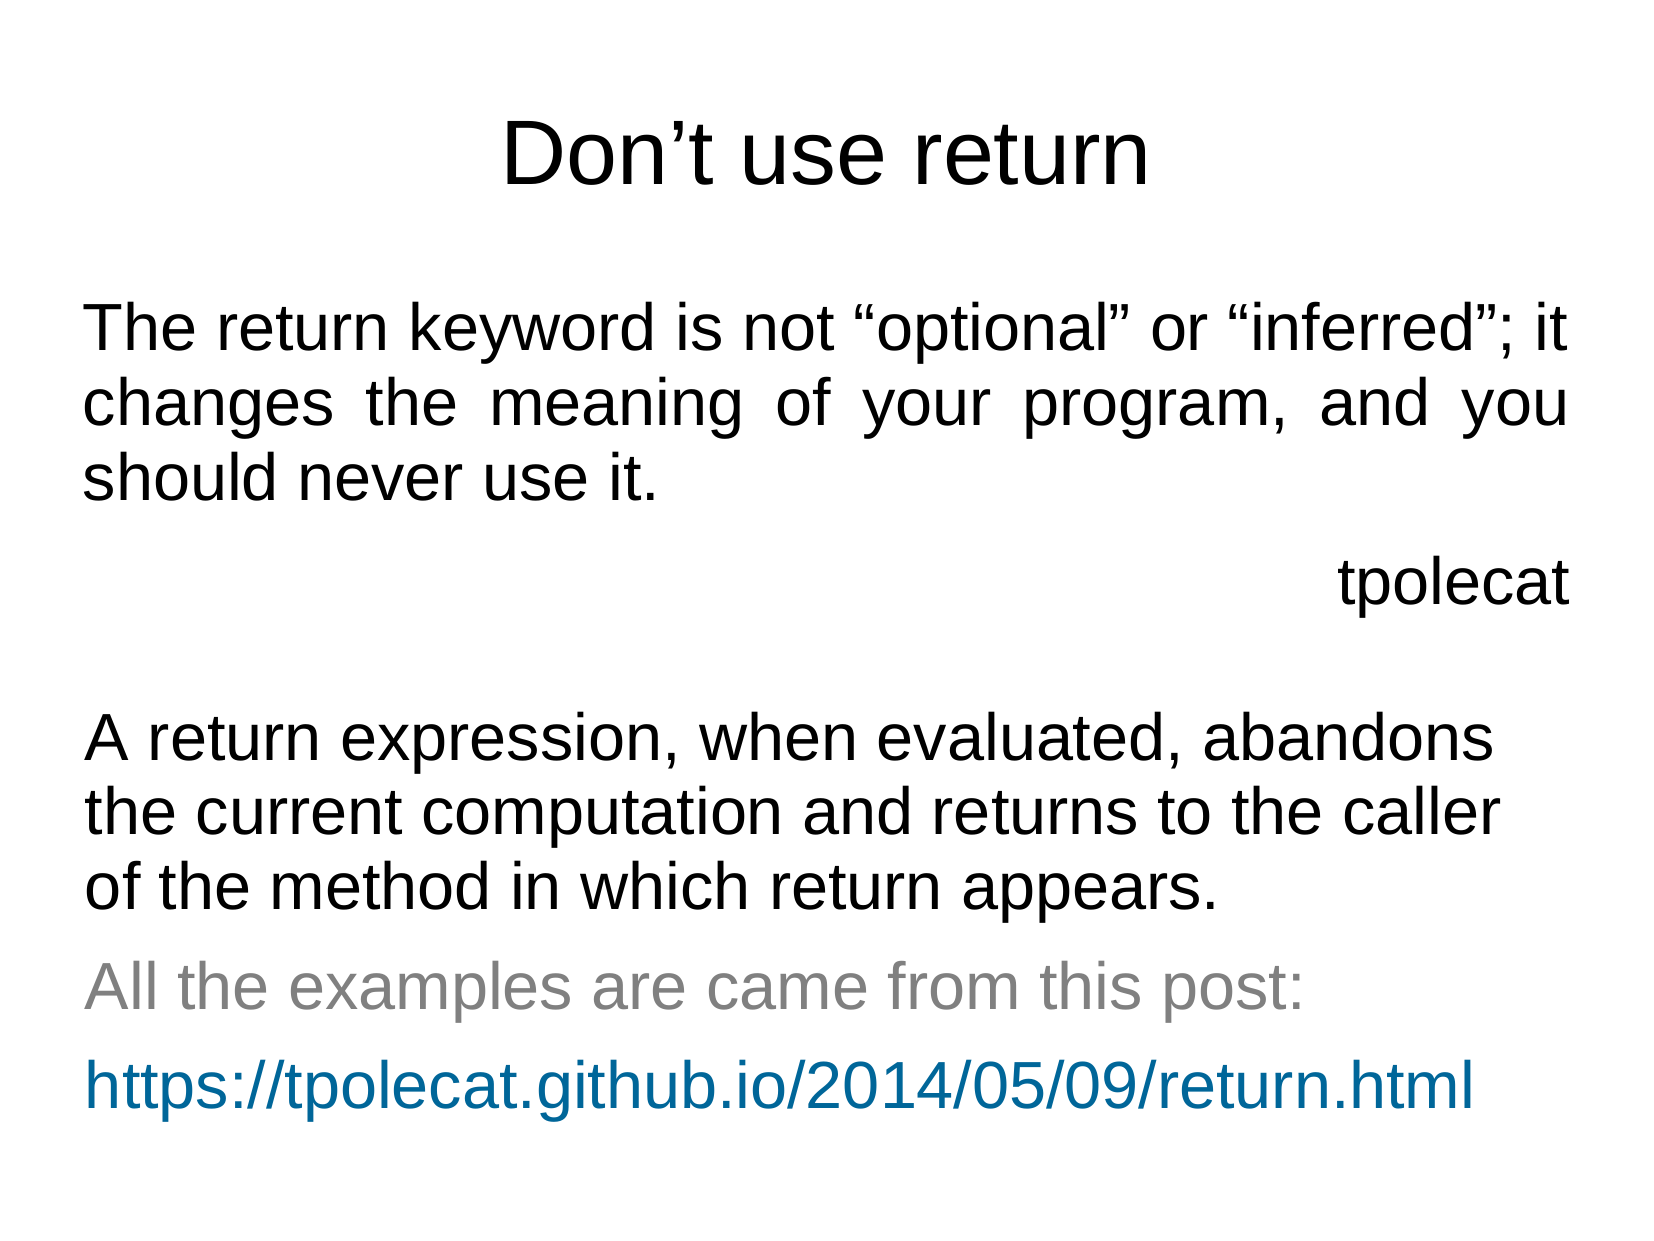

# Don’t use return
The return keyword is not “optional” or “inferred”; it changes the meaning of your program, and you should never use it.
tpolecat
A return expression, when evaluated, abandons the current computation and returns to the caller of the method in which return appears.
All the examples are came from this post:
https://tpolecat.github.io/2014/05/09/return.html